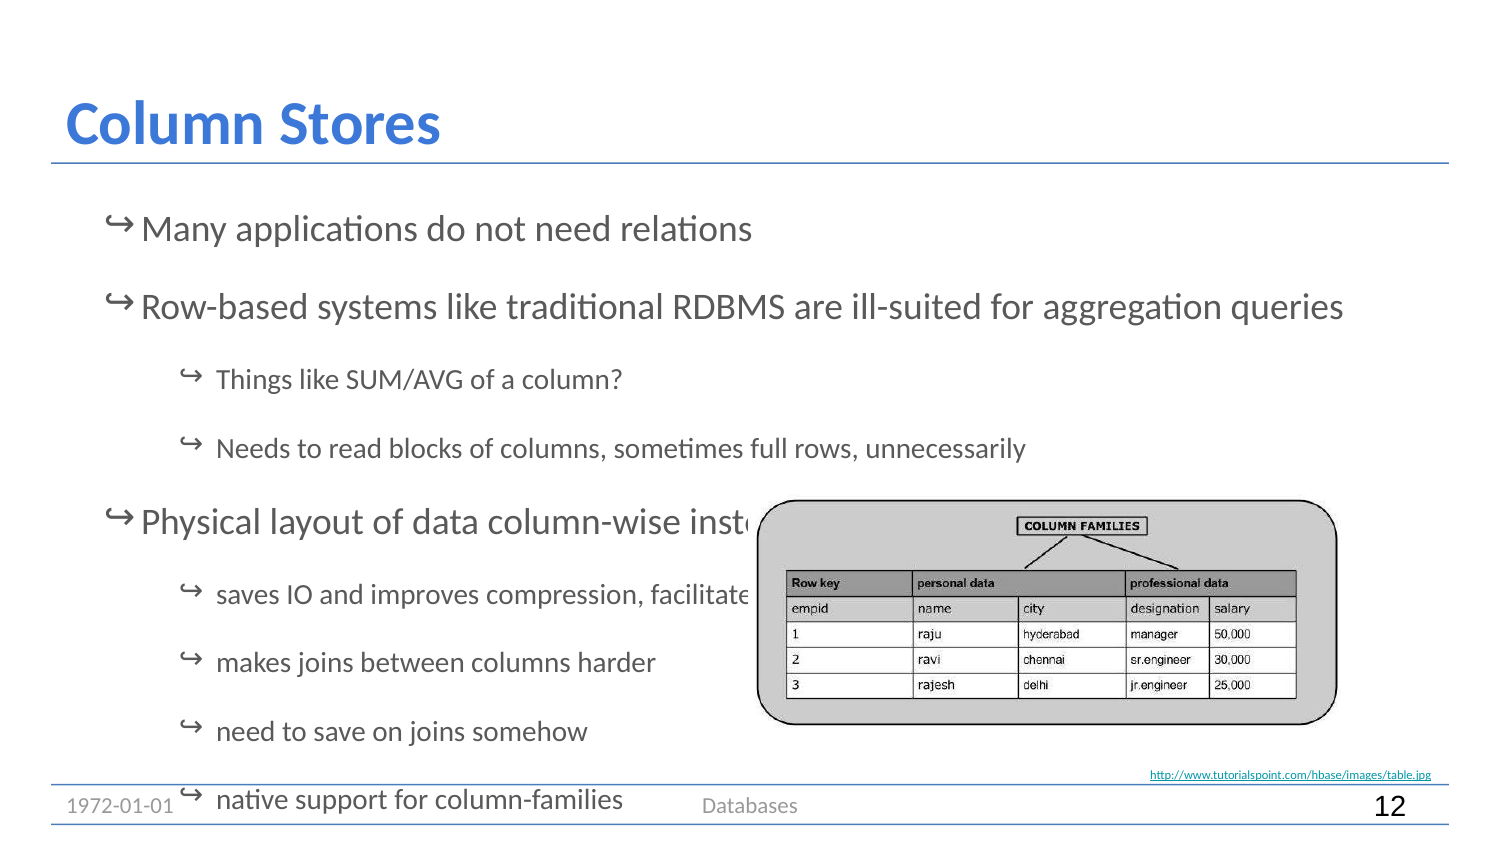

# Column Stores
Many applications do not need relations
Row-based systems like traditional RDBMS are ill-suited for aggregation queries
Things like SUM/AVG of a column?
Needs to read blocks of columns, sometimes full rows, unnecessarily
Physical layout of data column-wise instead
saves IO and improves compression, facilitates parallel IO
makes joins between columns harder
need to save on joins somehow
native support for column-families
http://www.tutorialspoint.com/hbase/images/table.jpg